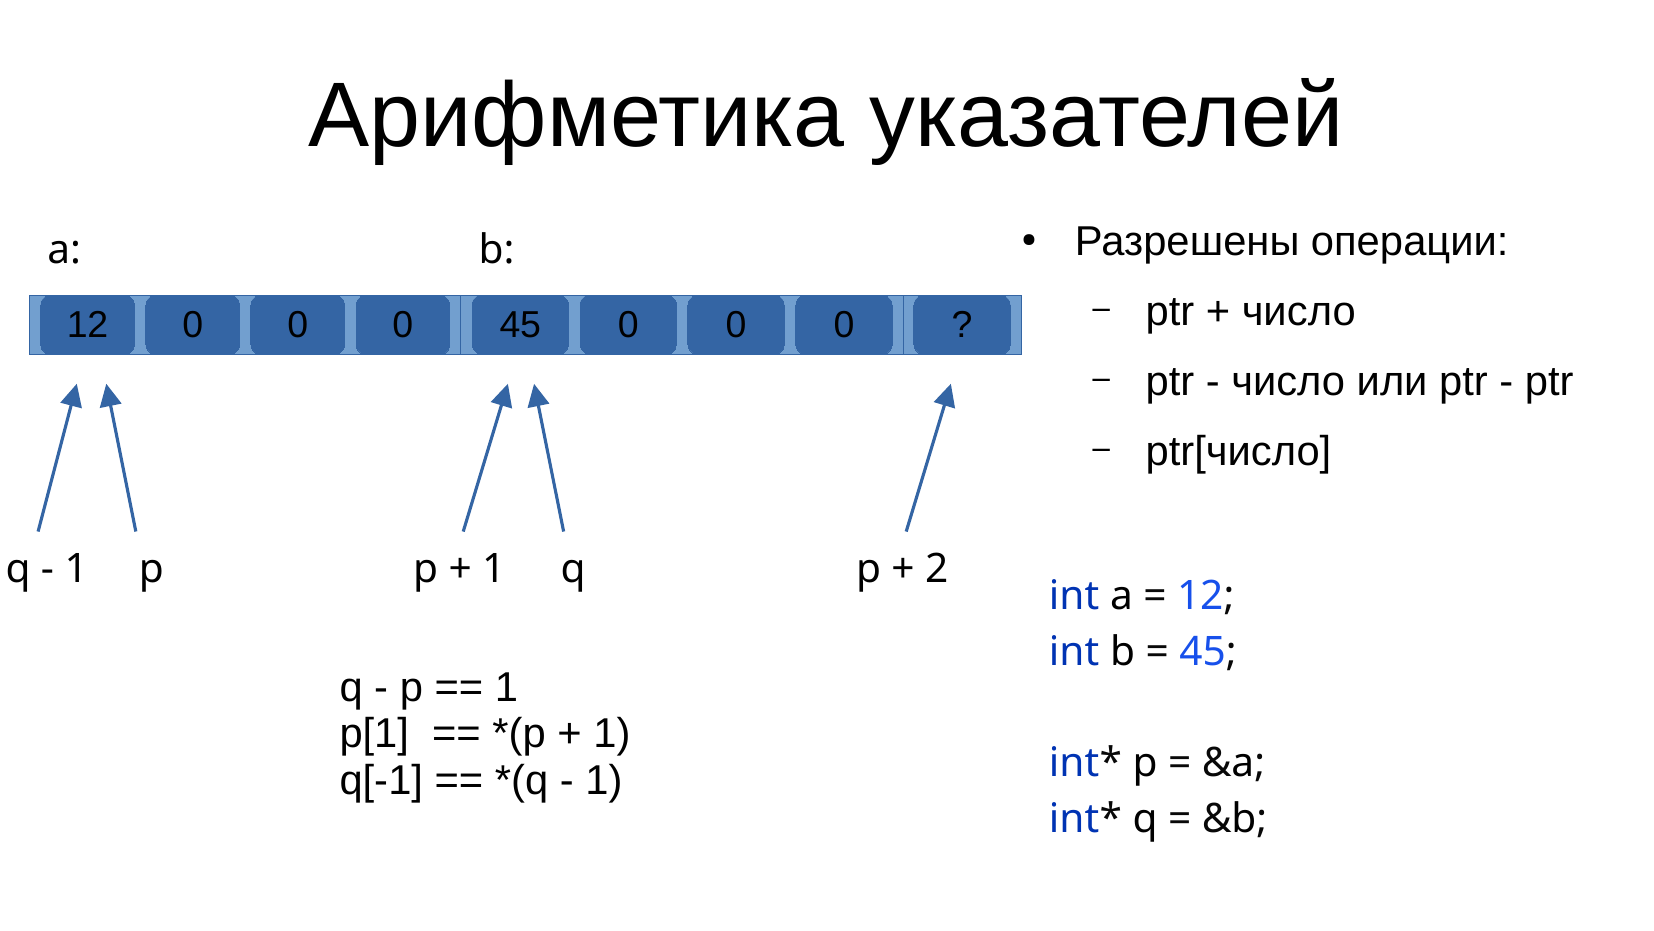

# Арифметика указателей
a:
b:
Разрешены операции:
ptr + число
ptr - число или ptr - ptr
ptr[число]
45
0
0
0
45
0
0
?
12
0
0
0
q - 1
p
p + 1
p + 2
q
int a = 12;
int b = 45;
int* p = &a;
int* q = &b;
q - p == 1
p[1] == *(p + 1)
q[-1] == *(q - 1)